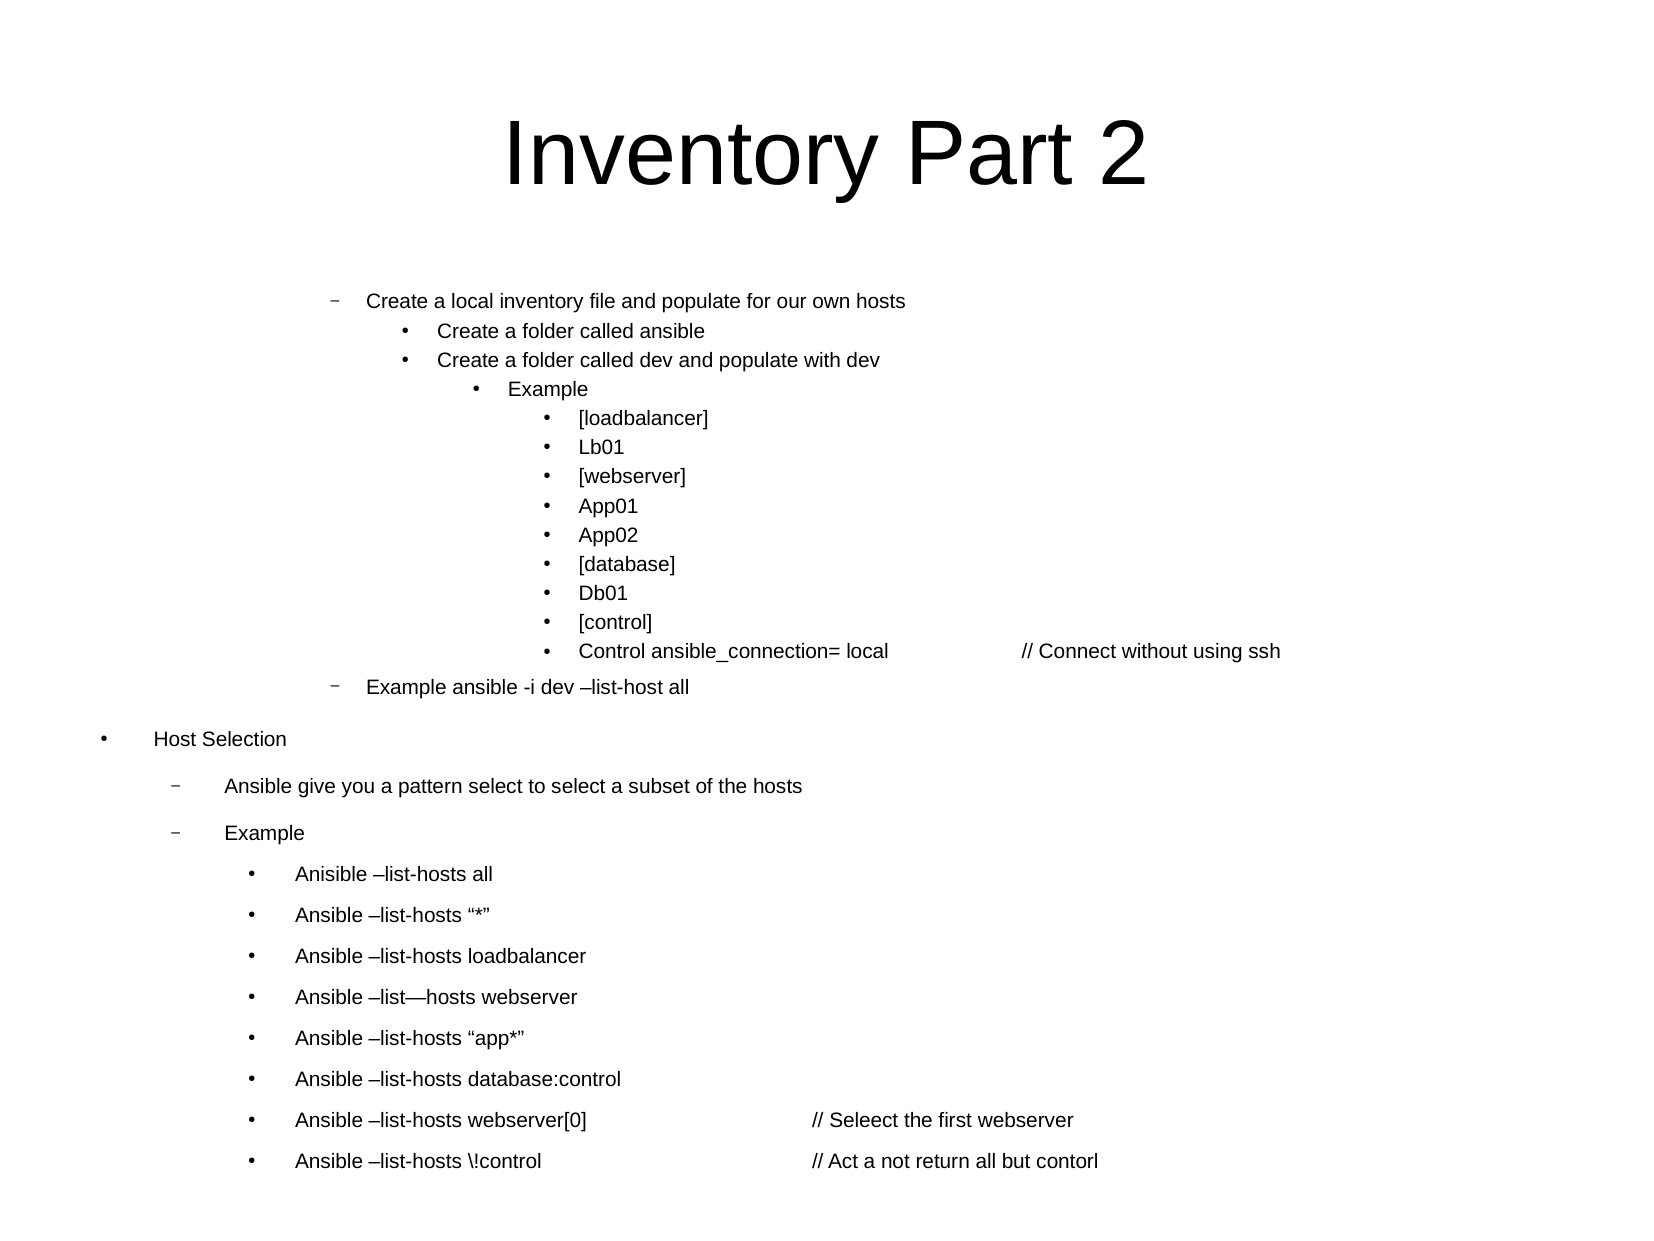

# Inventory Part 2
Create a local inventory file and populate for our own hosts
Create a folder called ansible
Create a folder called dev and populate with dev
Example
[loadbalancer]
Lb01
[webserver]
App01
App02
[database]
Db01
[control]
Control ansible_connection= local		// Connect without using ssh
Example ansible -i dev –list-host all
Host Selection
Ansible give you a pattern select to select a subset of the hosts
Example
Anisible –list-hosts all
Ansible –list-hosts “*”
Ansible –list-hosts loadbalancer
Ansible –list—hosts webserver
Ansible –list-hosts “app*”
Ansible –list-hosts database:control
Ansible –list-hosts webserver[0]				// Seleect the first webserver
Ansible –list-hosts \!control				// Act a not return all but contorl